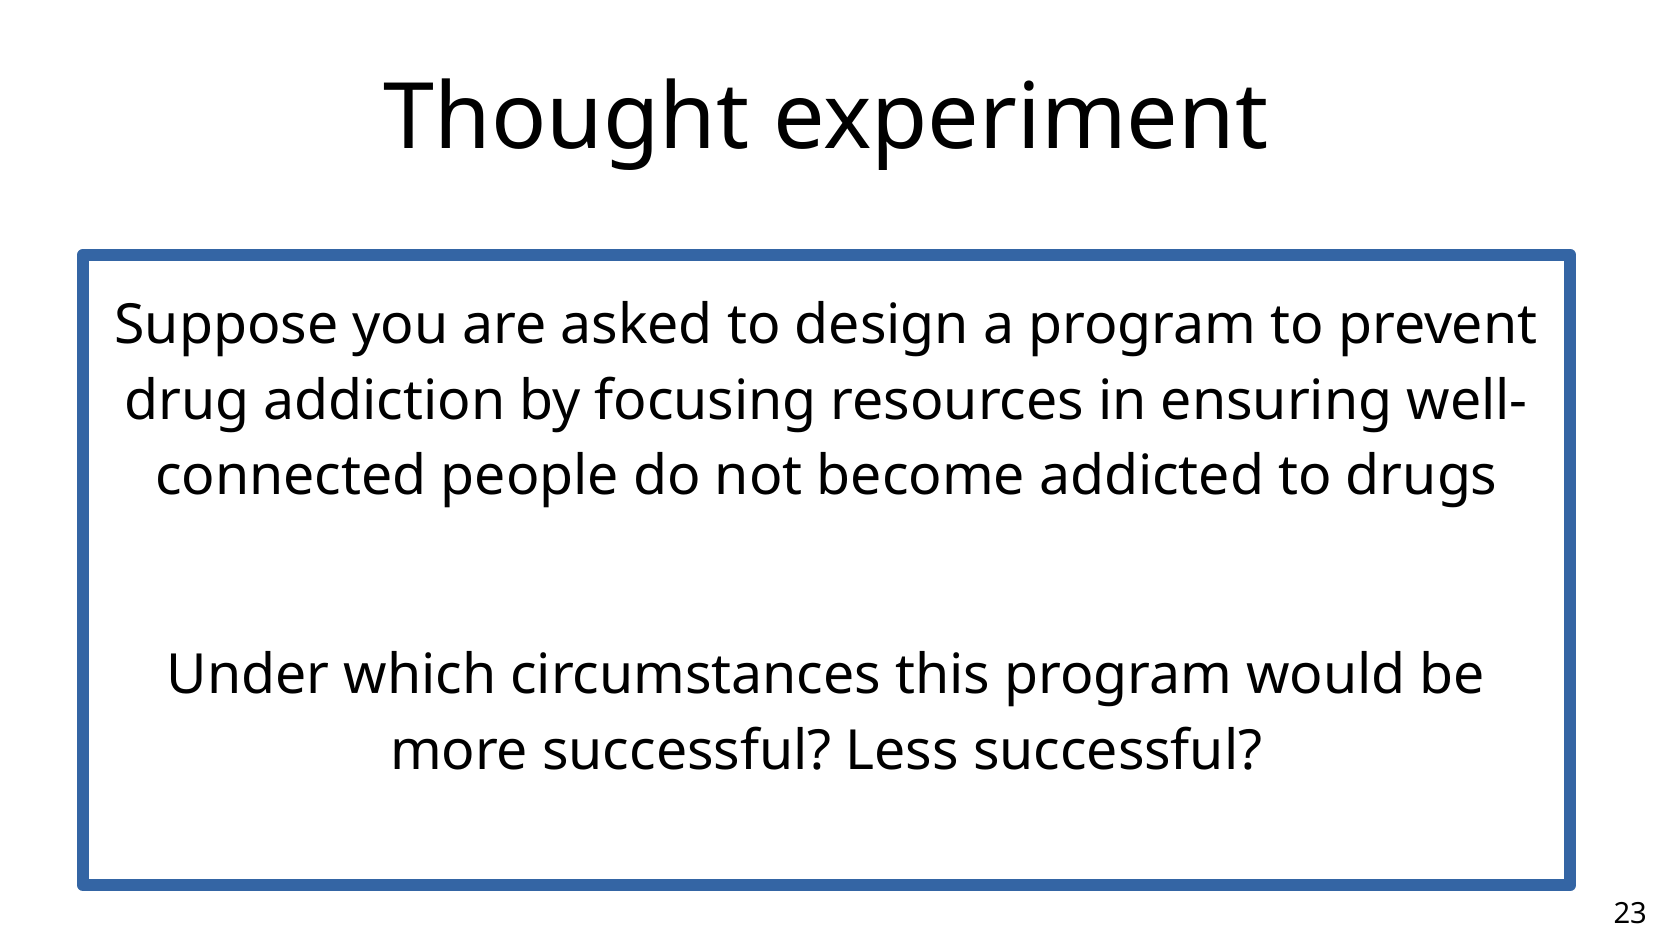

# Thought experiment
Suppose you are asked to design a program to prevent drug addiction by focusing resources in ensuring well-connected people do not become addicted to drugs
Under which circumstances this program would be more successful? Less successful?
23